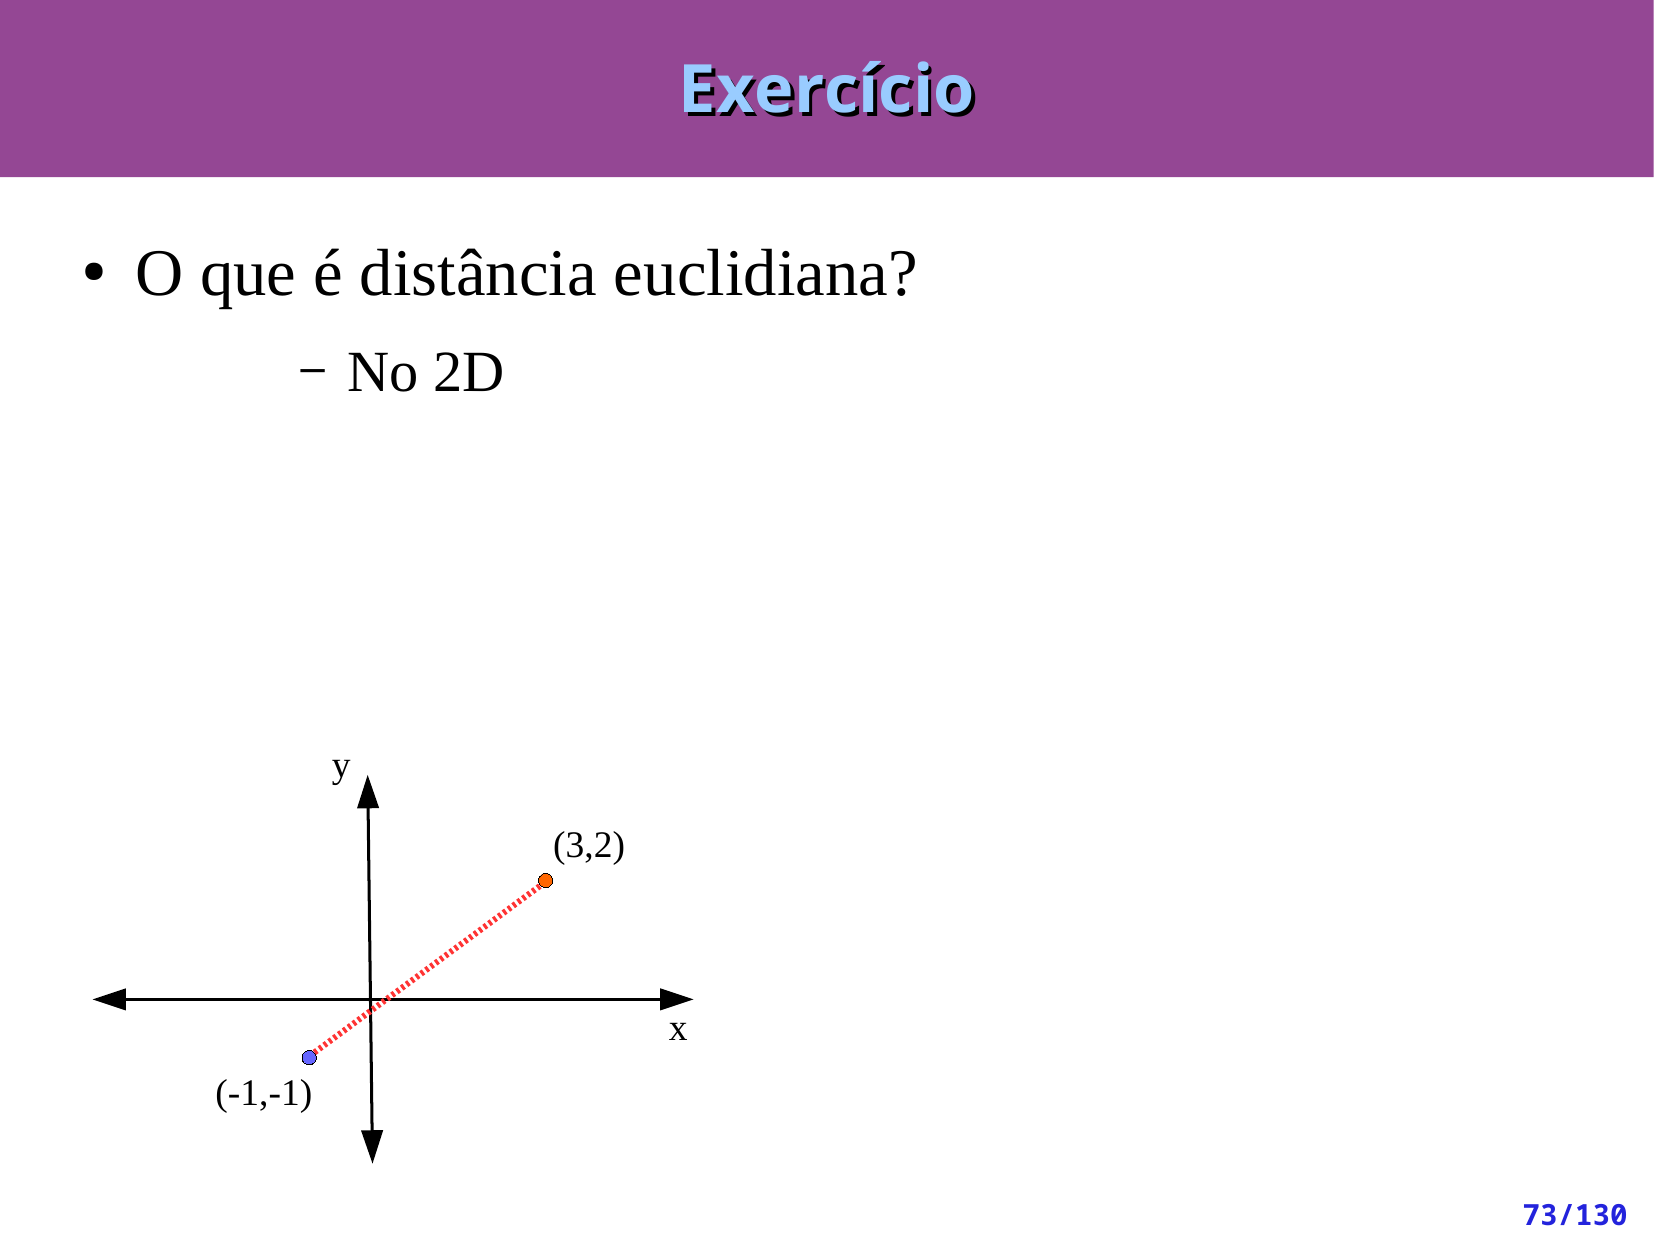

# Exercício
O que é distância euclidiana?
No 2D
y
(3,2)
x
(-1,-1)
73